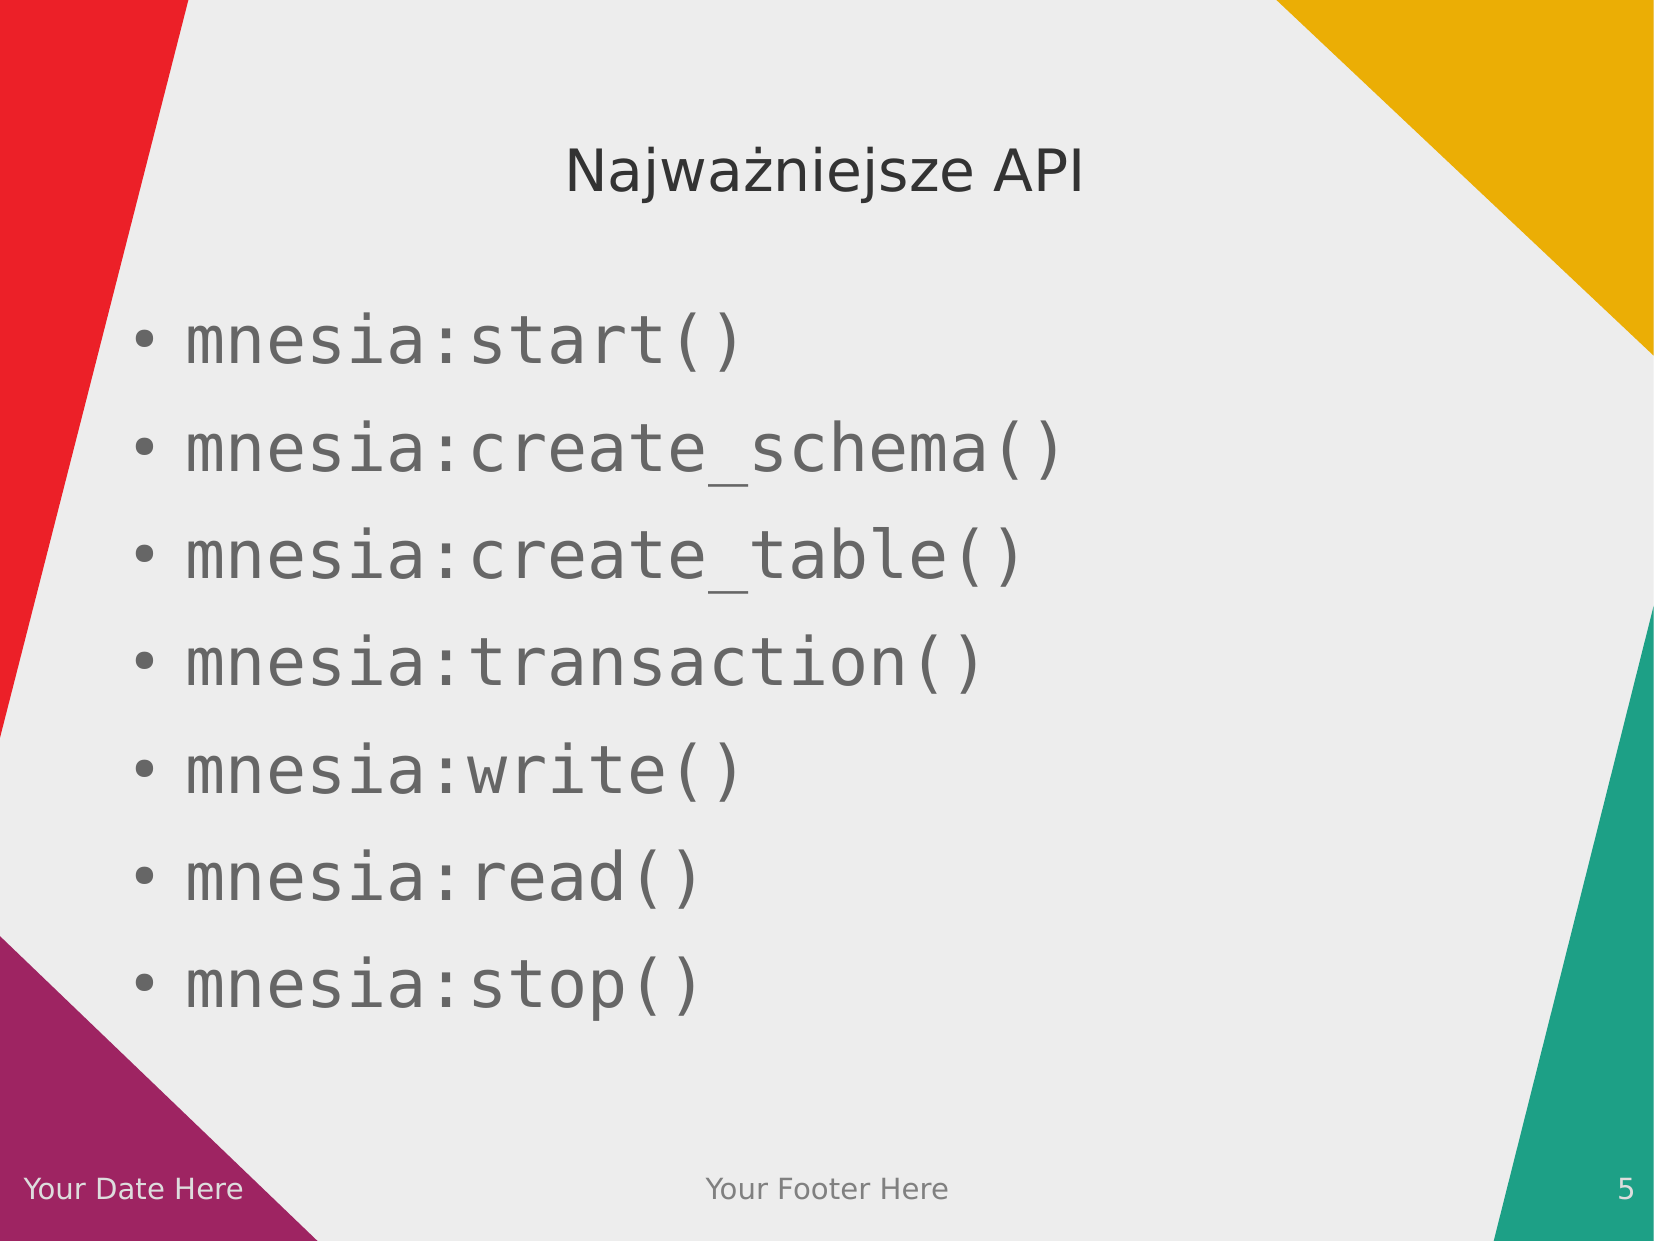

# Najważniejsze API
mnesia:start()
mnesia:create_schema()
mnesia:create_table()
mnesia:transaction()
mnesia:write()
mnesia:read()
mnesia:stop()
Your Date Here
Your Footer Here
5